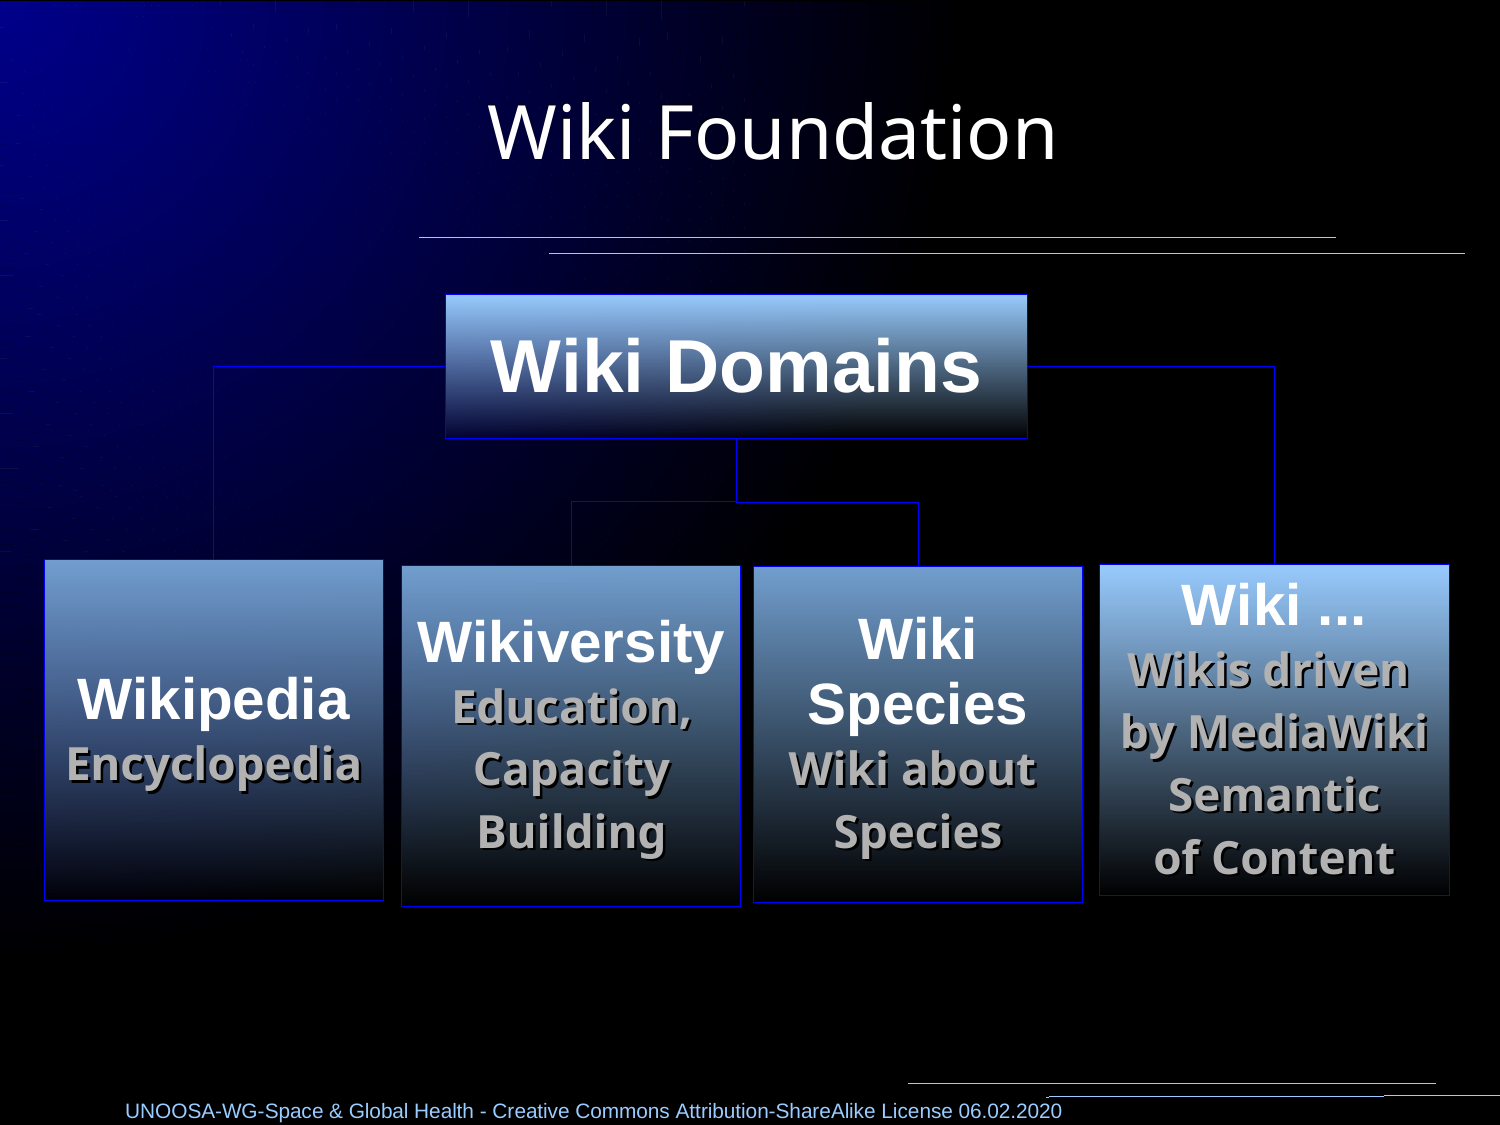

# Wiki Foundation
Wiki Domains
Wikipedia
Encyclopedia
Wiki ...
Wikis driven
by MediaWiki
Semantic
of Content
Wikiversity
Education,
Capacity
Building
Wiki
Species
Wiki about
Species